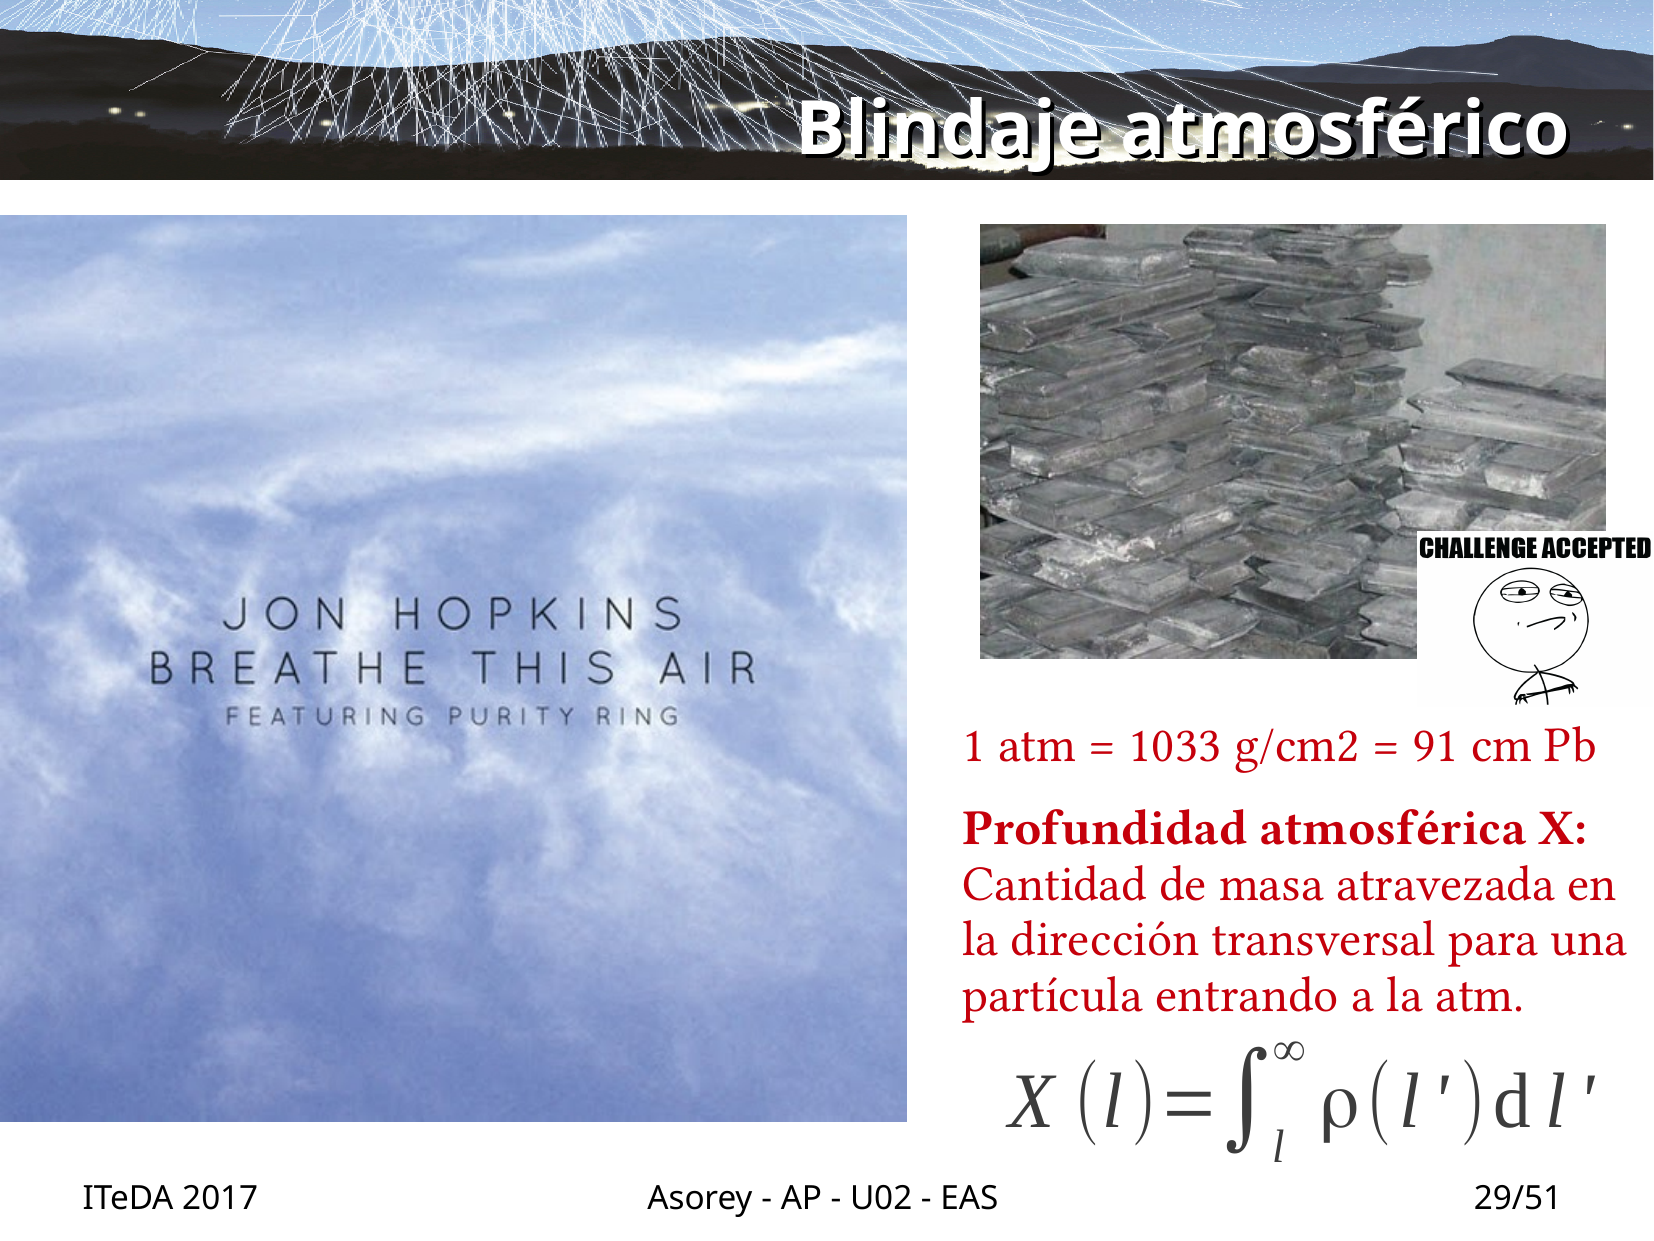

# Blindaje atmosférico
1 atm = 1033 g/cm2 = 91 cm Pb
Profundidad atmosférica X:
Cantidad de masa atravezada en
la dirección transversal para una
partícula entrando a la atm.
ITeDA 2017
Asorey - AP - U02 - EAS
29